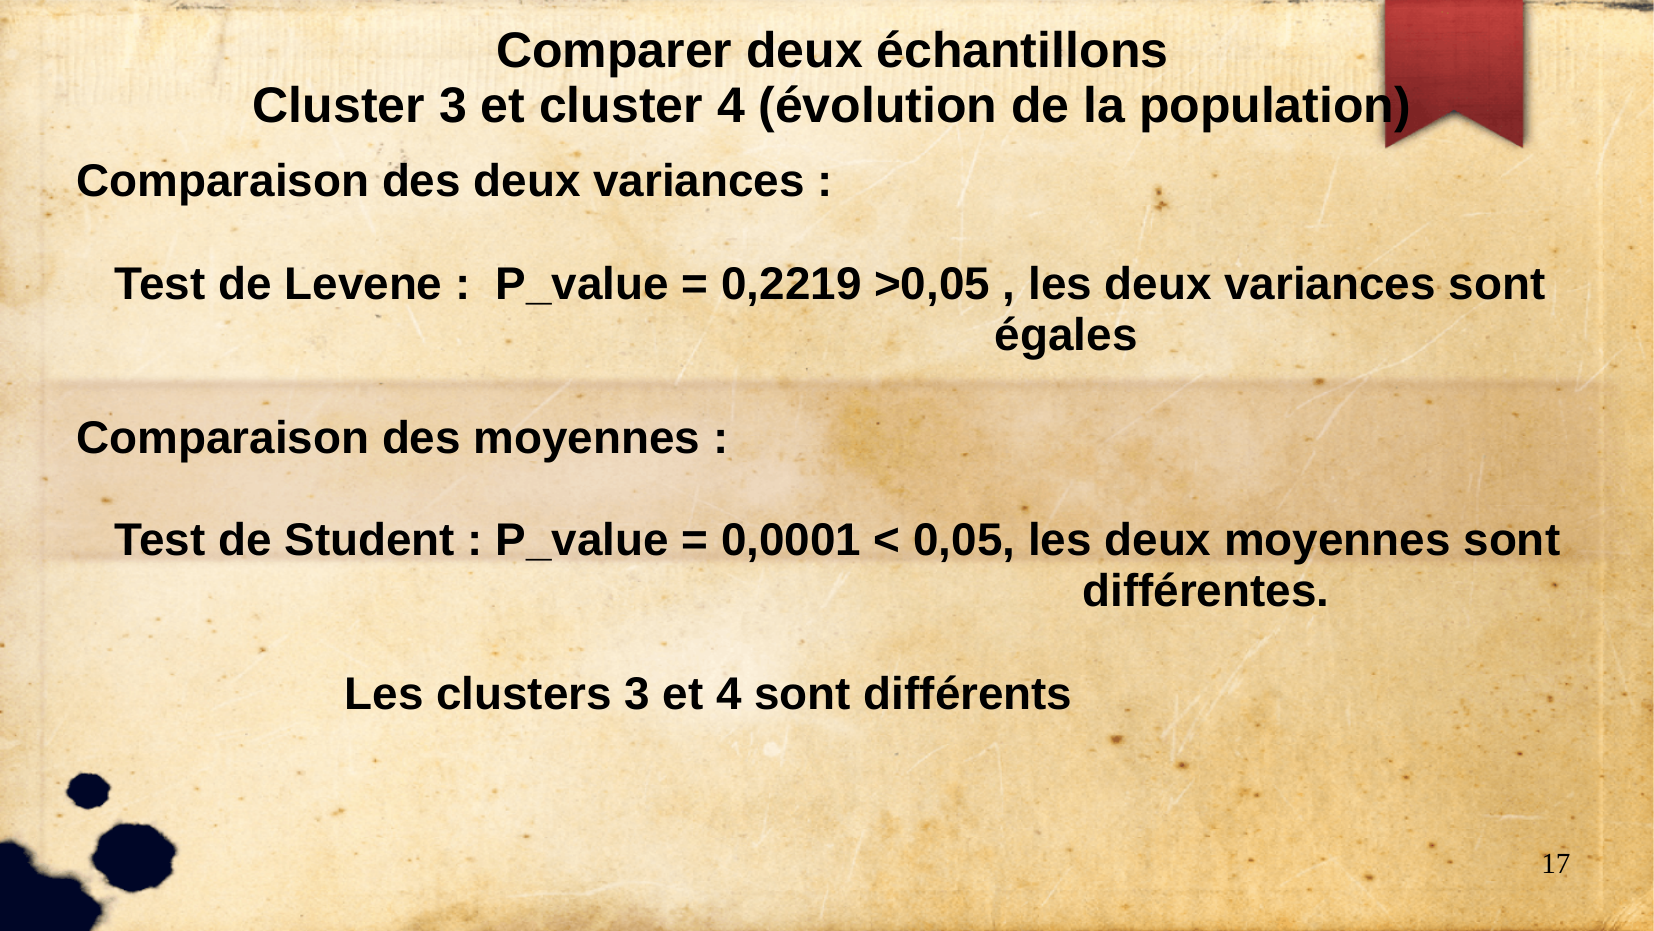

# Comparer deux échantillons Cluster 3 et cluster 4 (évolution de la population)
Comparaison des deux variances :
 Test de Levene : P_value = 0,2219 >0,05 , les deux variances sont
 égales
Comparaison des moyennes :
 Test de Student : P_value = 0,0001 < 0,05, les deux moyennes sont différentes.
 Les clusters 3 et 4 sont différents
17